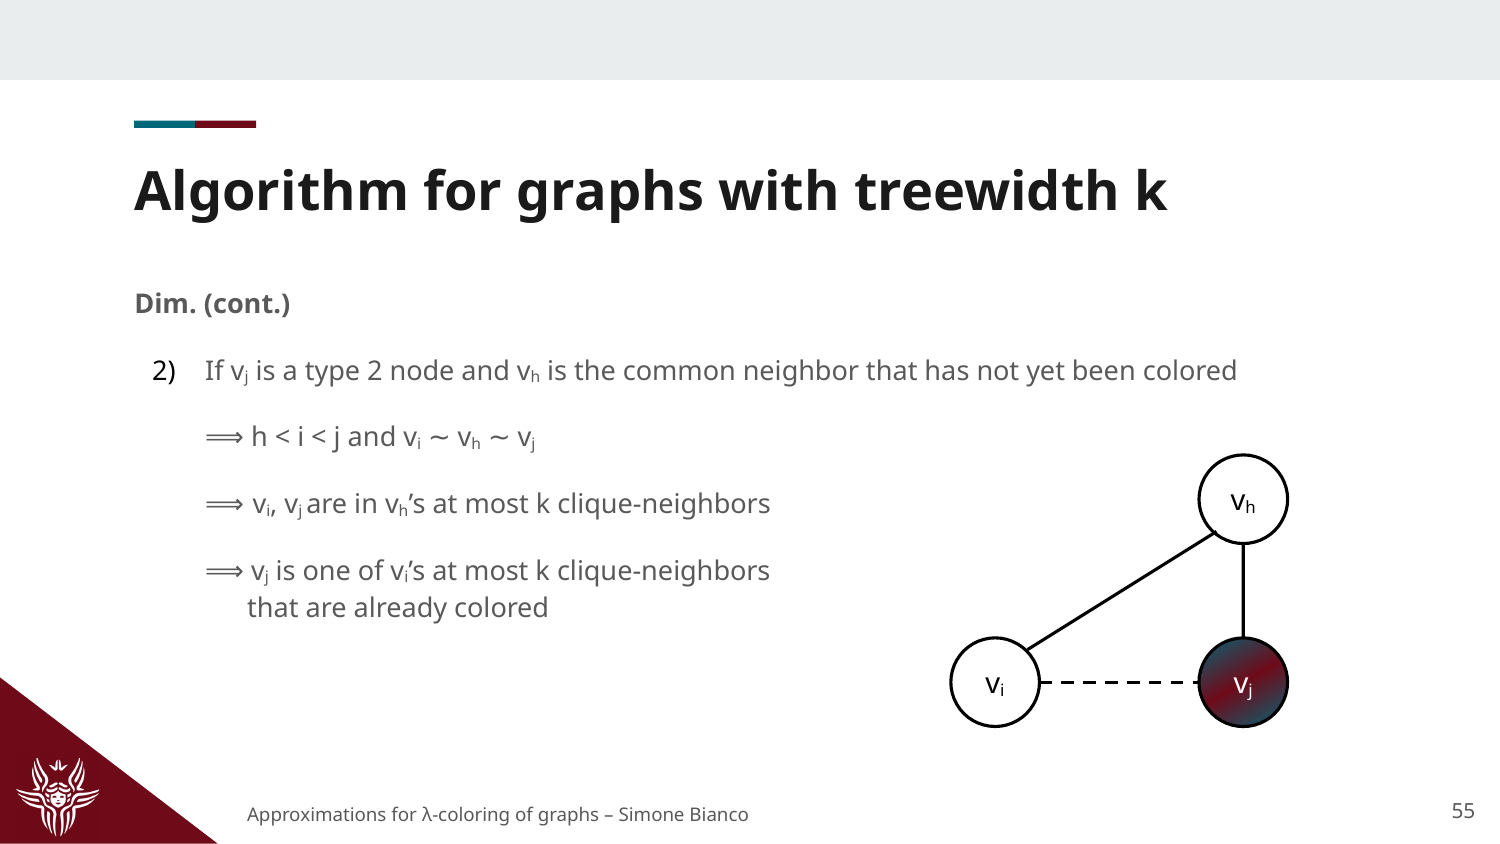

# Algorithm for graphs with treewidth k
Dim. (cont.)
If vj is a type 2 node and vh is the common neighbor that has not yet been colored
⟹ h < i < j and vi ~ vh ~ vj
⟹ vi, vj are in vh’s at most k clique-neighbors
⟹ vj is one of vi’s at most k clique-neighbors
 that are already colored
vh
vi
vj
Approximations for λ-coloring of graphs – Simone Bianco